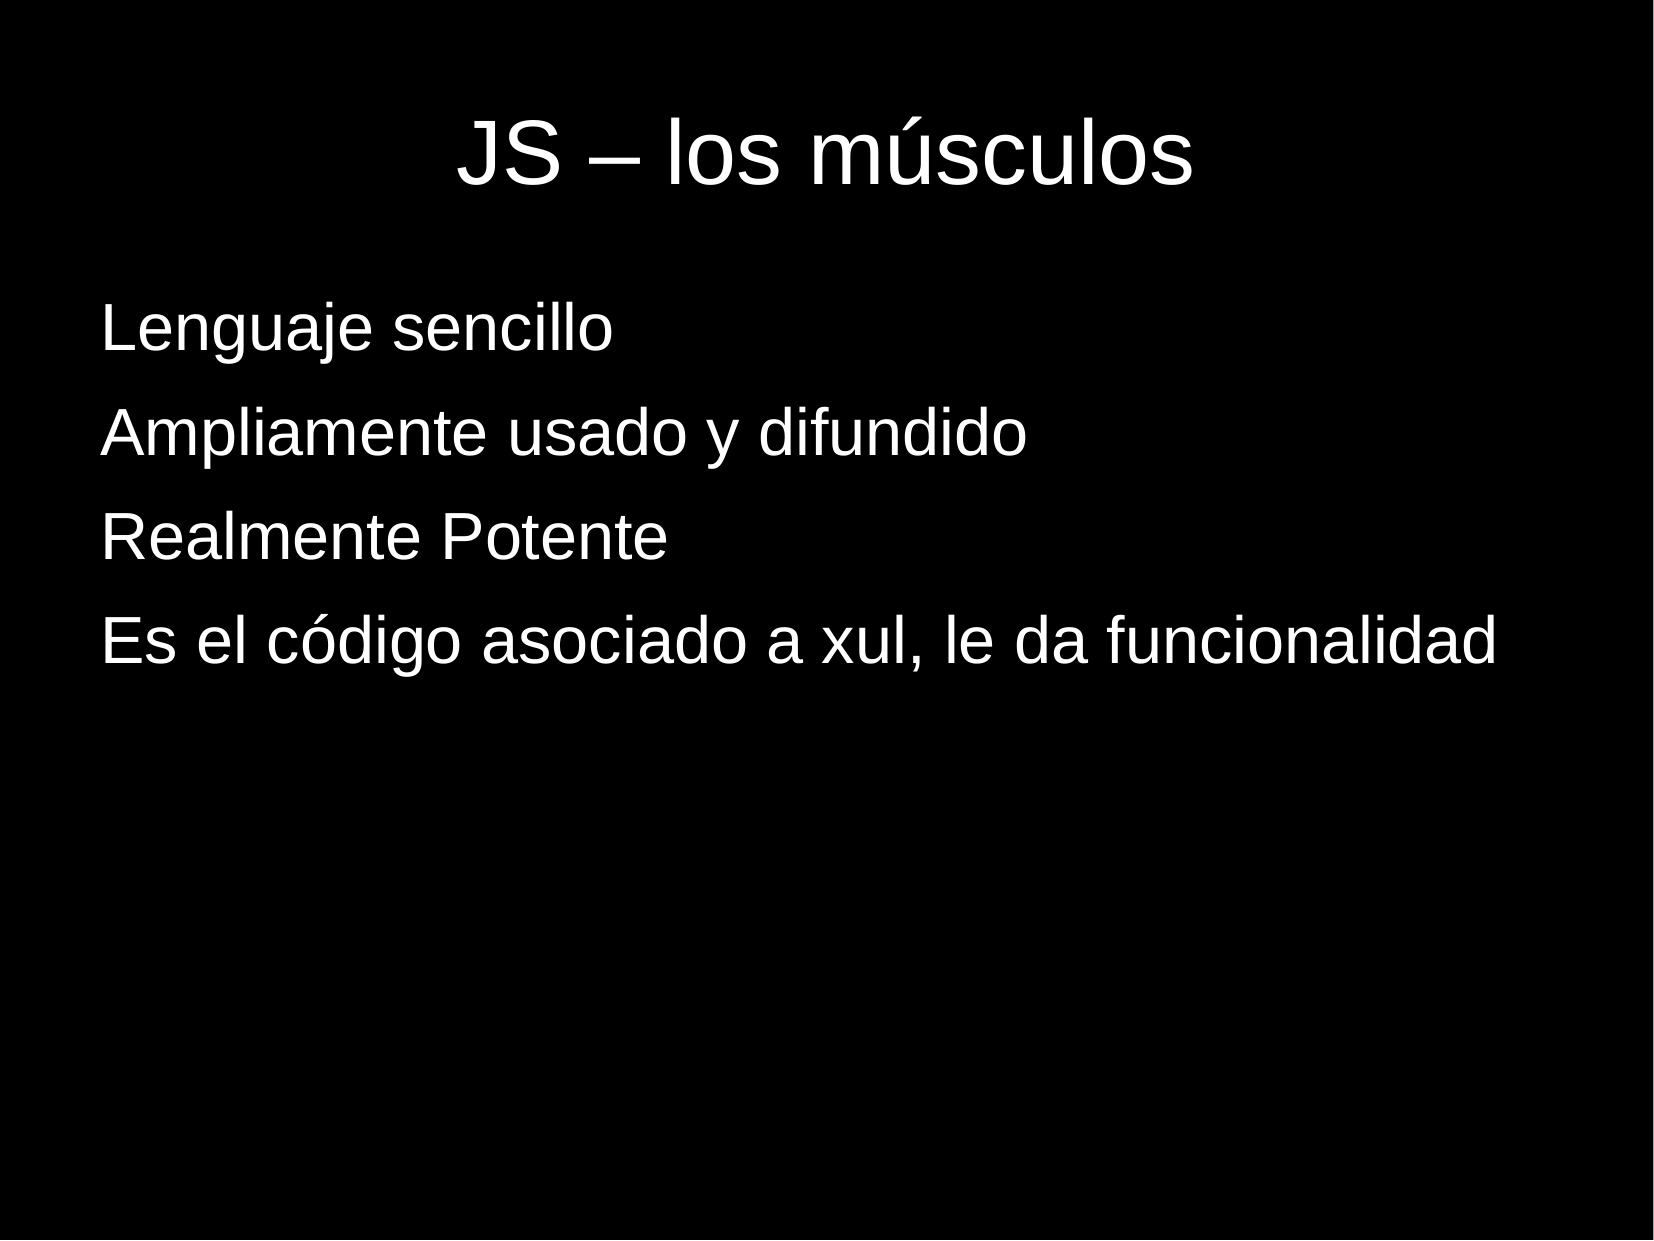

# JS – los músculos
Lenguaje sencillo
Ampliamente usado y difundido
Realmente Potente
Es el código asociado a xul, le da funcionalidad